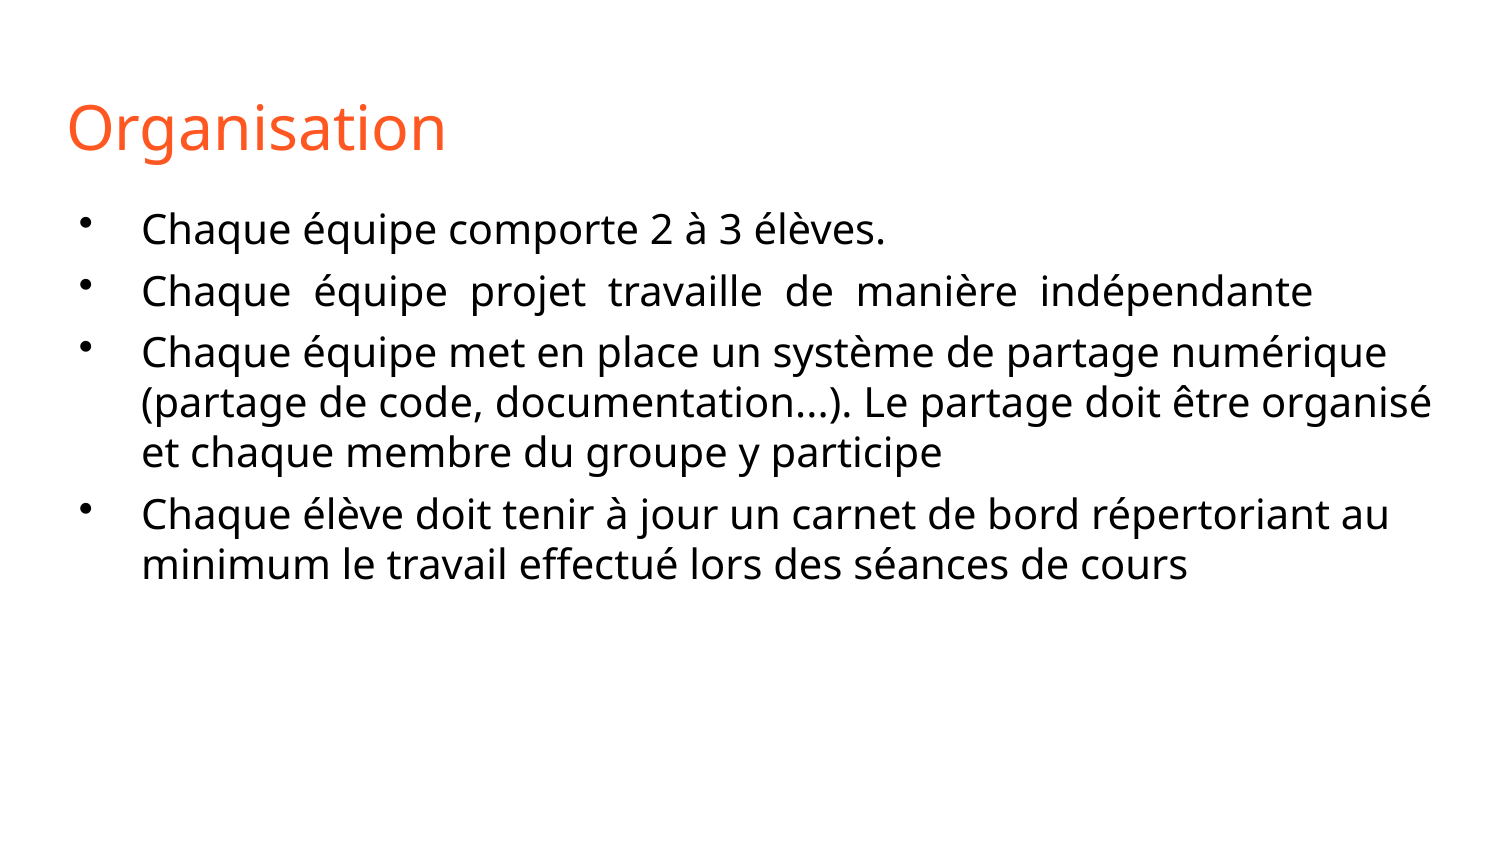

# Organisation
Chaque équipe comporte 2 à 3 élèves.
Chaque équipe projet travaille de manière indépendante
Chaque équipe met en place un système de partage numérique (partage de code, documentation...). Le partage doit être organisé et chaque membre du groupe y participe
Chaque élève doit tenir à jour un carnet de bord répertoriant au minimum le travail effectué lors des séances de cours